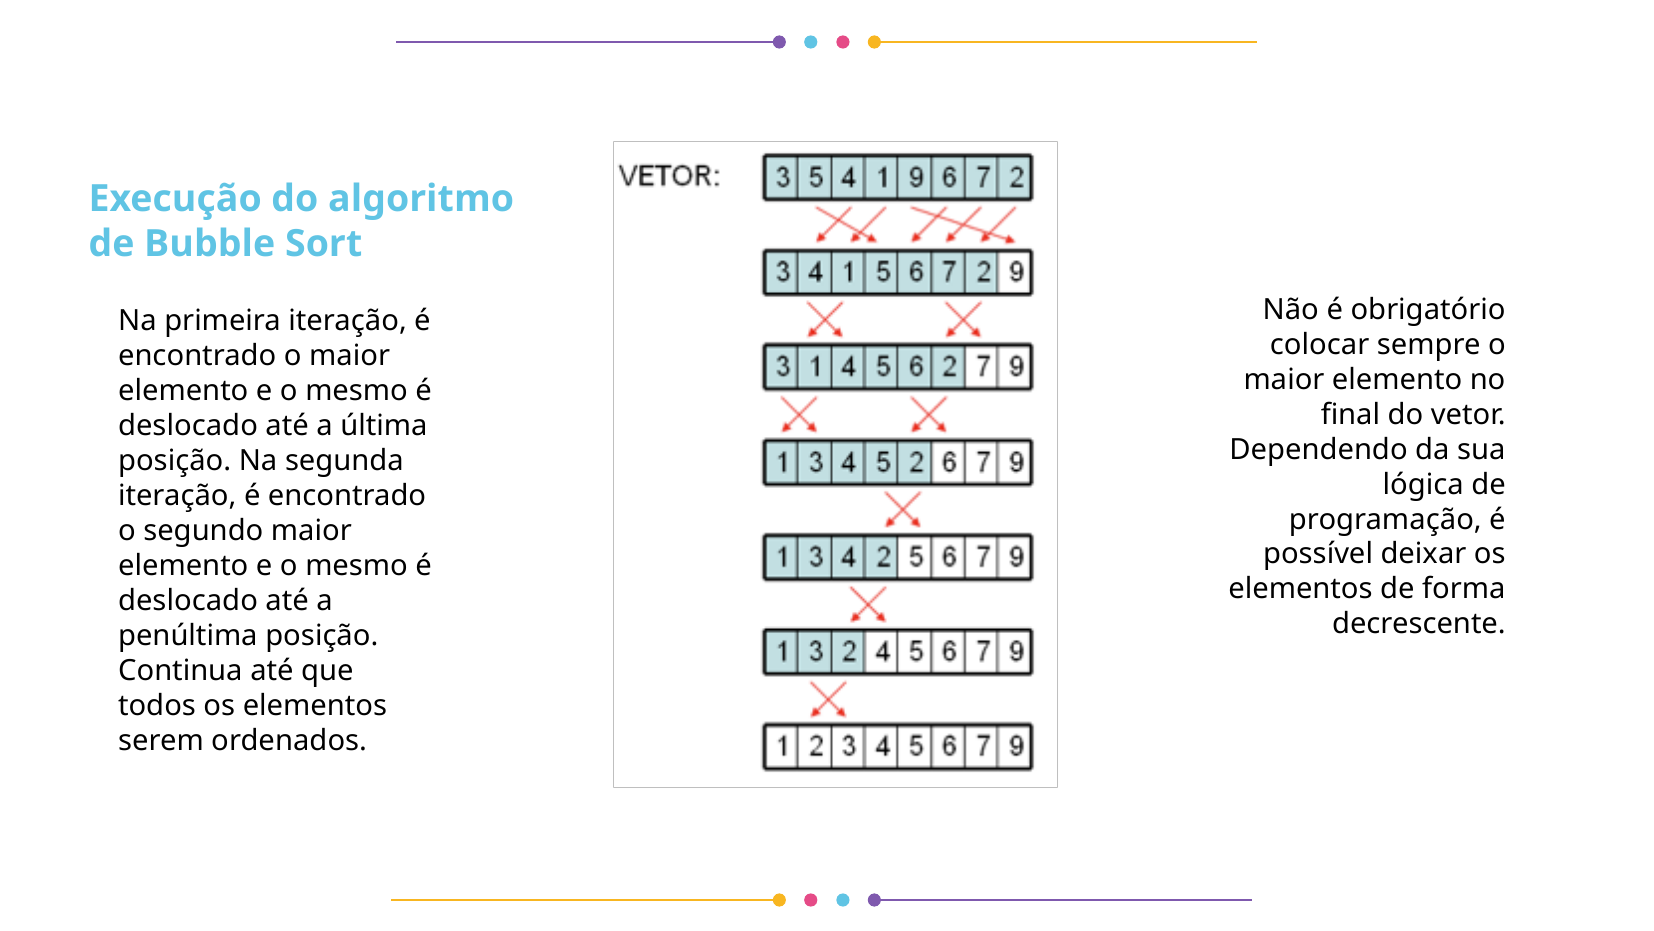

Execução do algoritmo de Bubble Sort
Na primeira iteração, é encontrado o maior elemento e o mesmo é deslocado até a última posição. Na segunda iteração, é encontrado o segundo maior elemento e o mesmo é deslocado até a penúltima posição. Continua até que todos os elementos serem ordenados.
Não é obrigatório colocar sempre o maior elemento no final do vetor. Dependendo da sua lógica de programação, é possível deixar os elementos de forma decrescente.